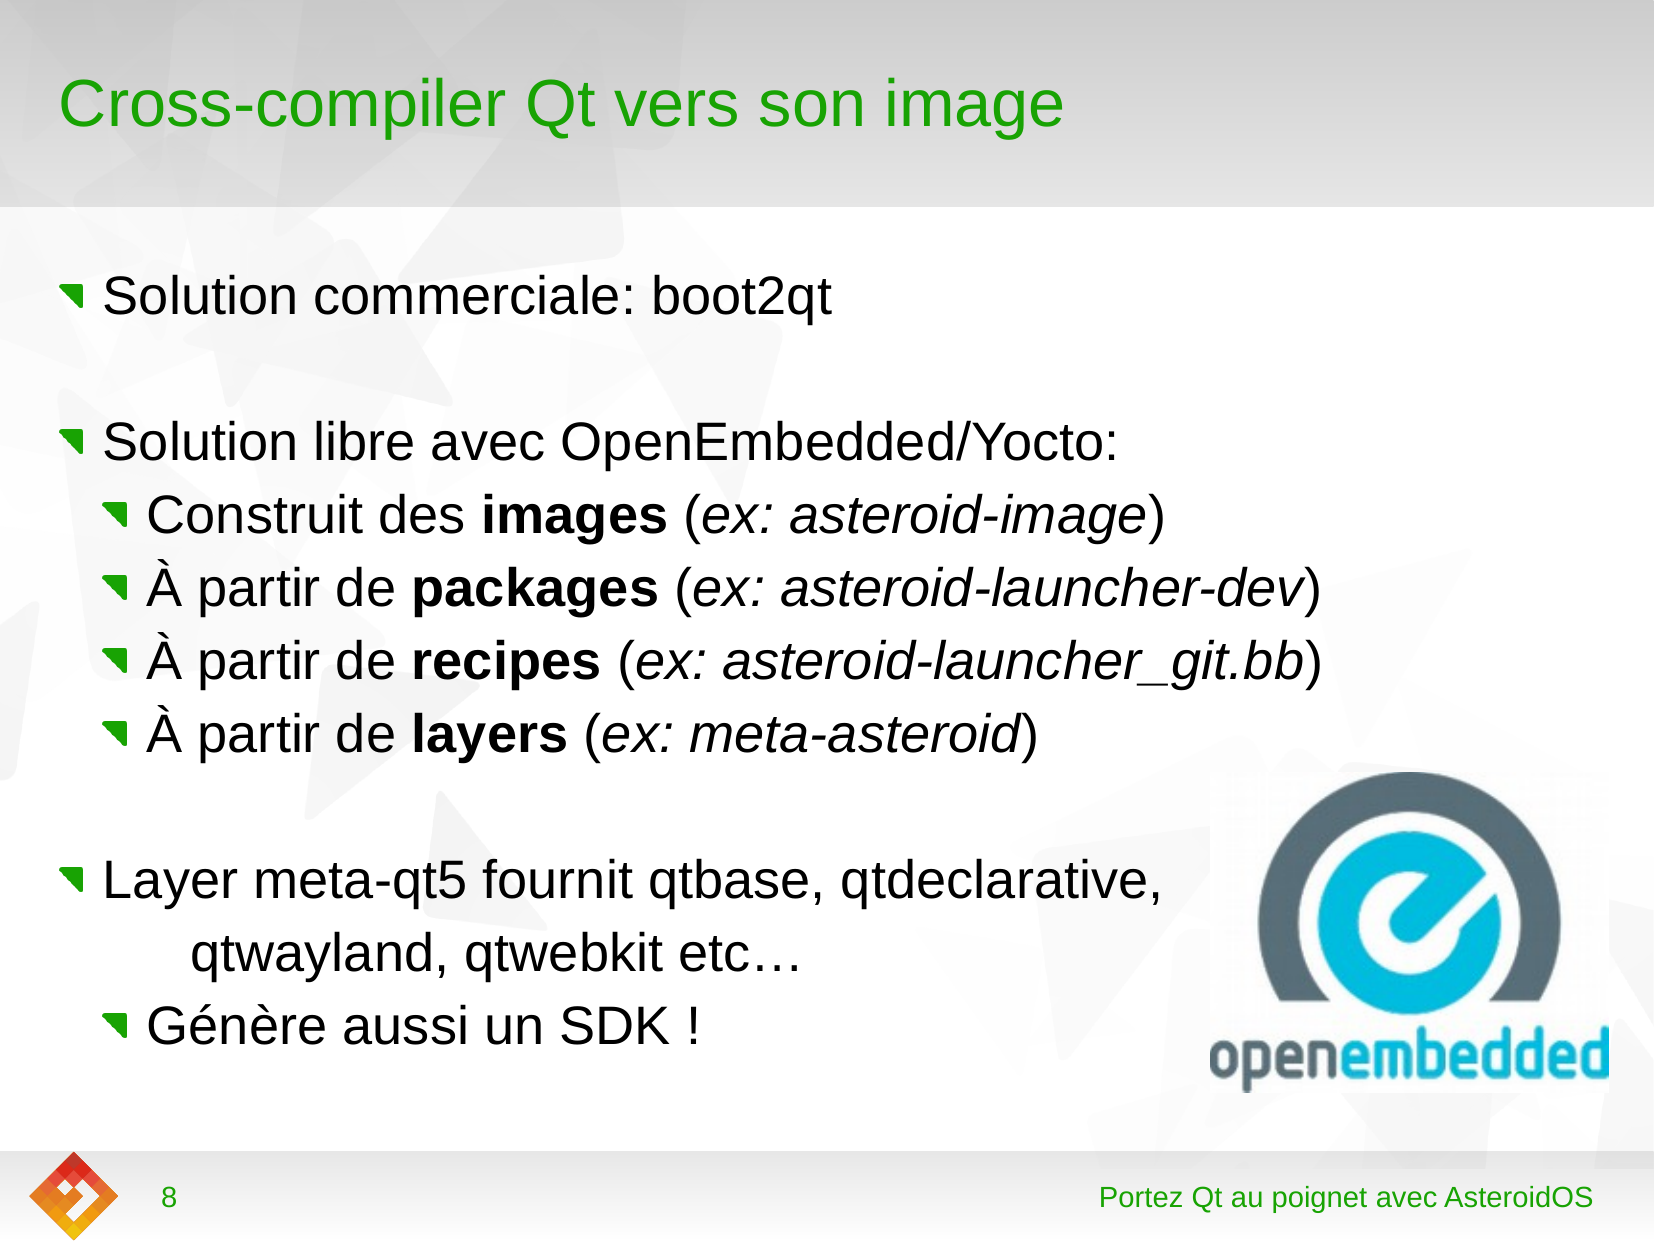

# Cross-compiler Qt vers son image
Solution commerciale: boot2qt
Solution libre avec OpenEmbedded/Yocto:
Construit des images (ex: asteroid-image)
À partir de packages (ex: asteroid-launcher-dev)
À partir de recipes (ex: asteroid-launcher_git.bb)
À partir de layers (ex: meta-asteroid)
Layer meta-qt5 fournit qtbase, qtdeclarative,
qtwayland, qtwebkit etc…
Génère aussi un SDK !
8
Portez Qt au poignet avec AsteroidOS